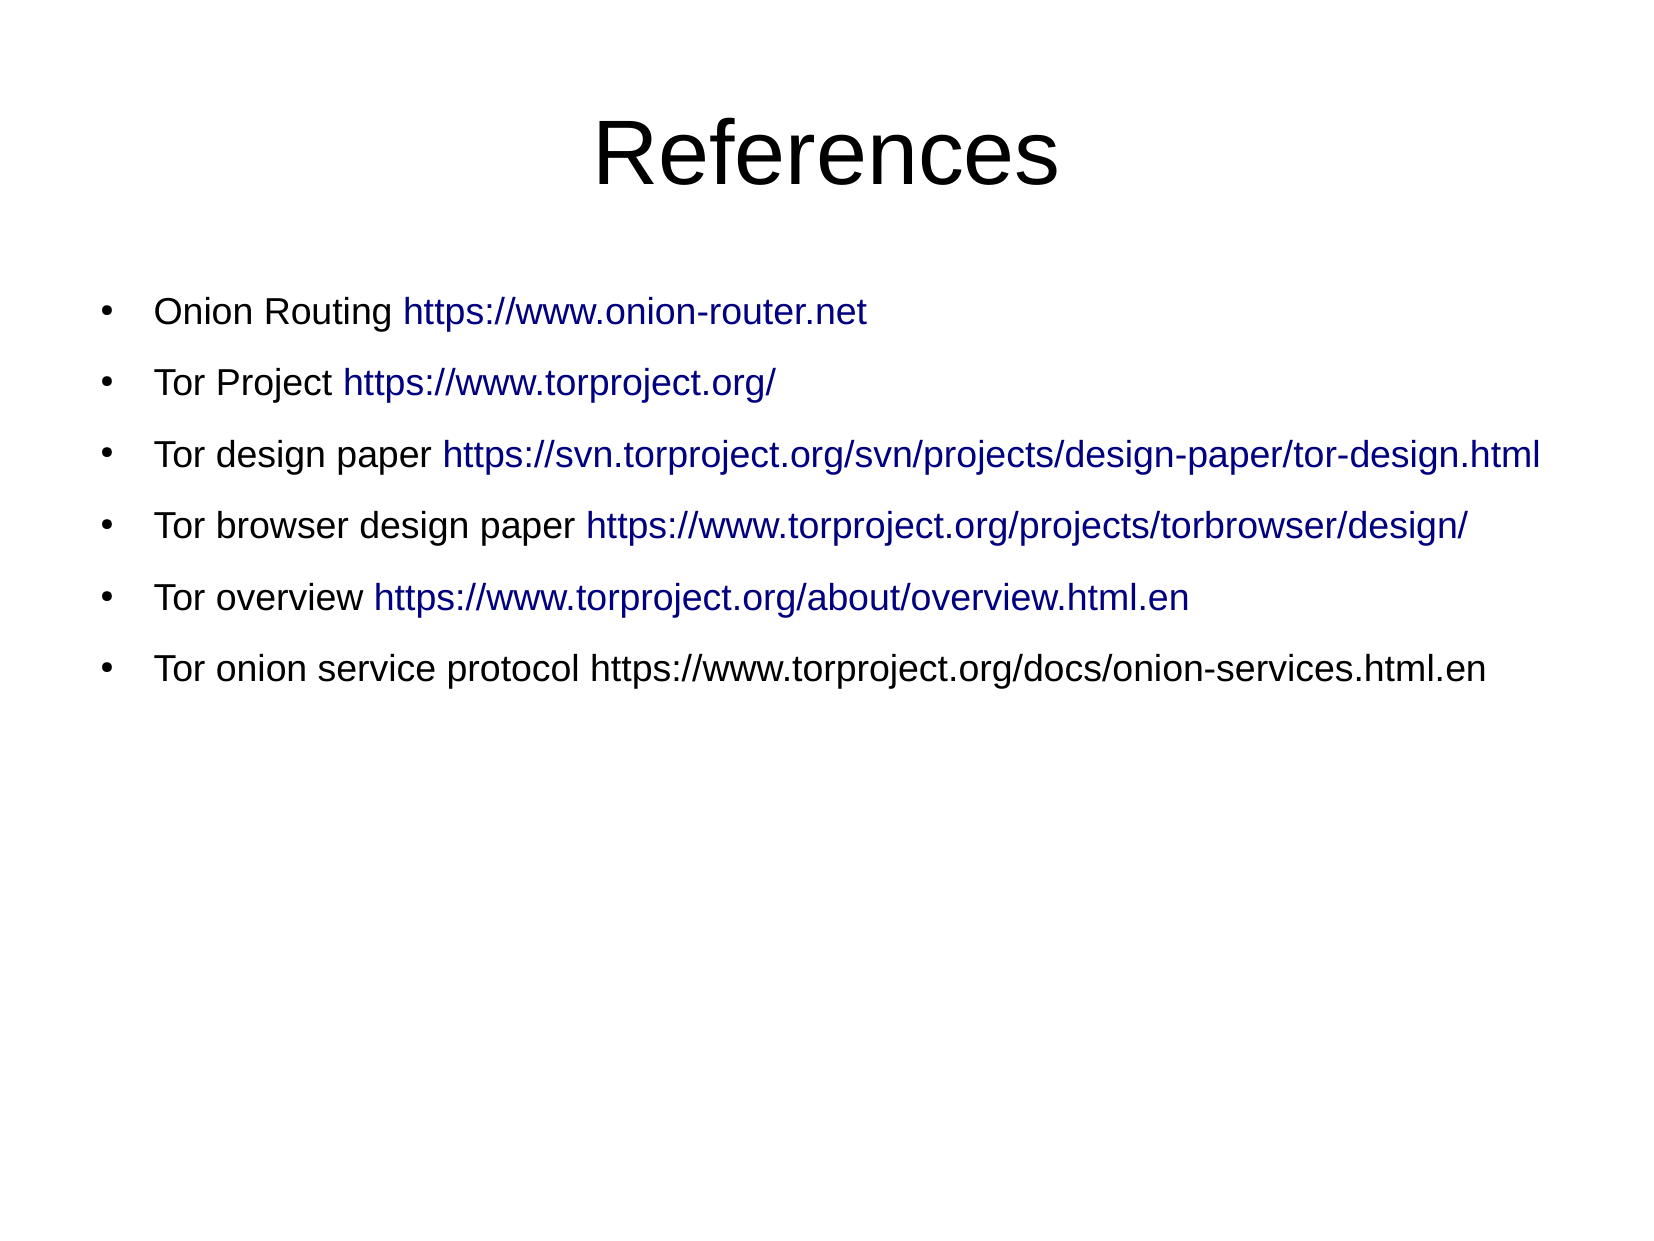

# References
Onion Routing https://www.onion-router.net
Tor Project https://www.torproject.org/
Tor design paper https://svn.torproject.org/svn/projects/design-paper/tor-design.html
Tor browser design paper https://www.torproject.org/projects/torbrowser/design/
Tor overview https://www.torproject.org/about/overview.html.en
Tor onion service protocol https://www.torproject.org/docs/onion-services.html.en